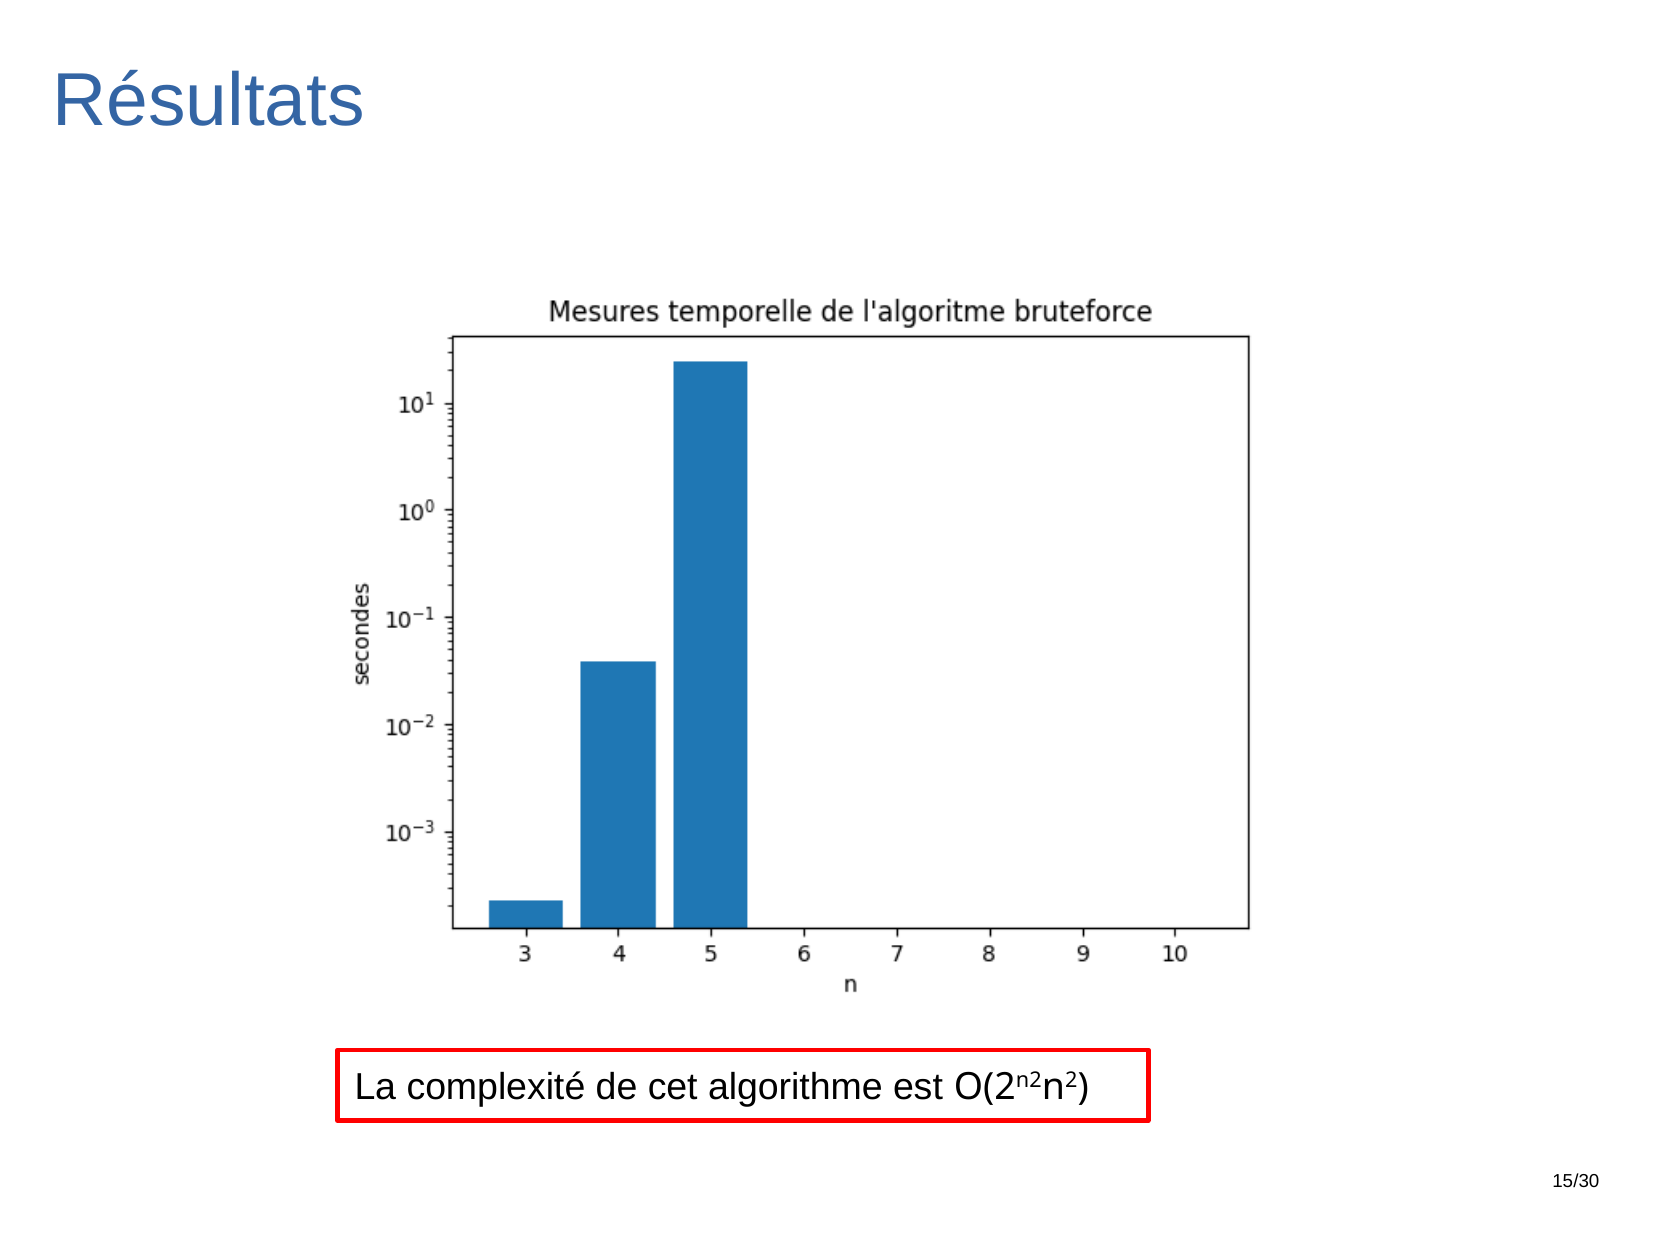

Résultats
La complexité de cet algorithme est O(2n2n2)
15/30